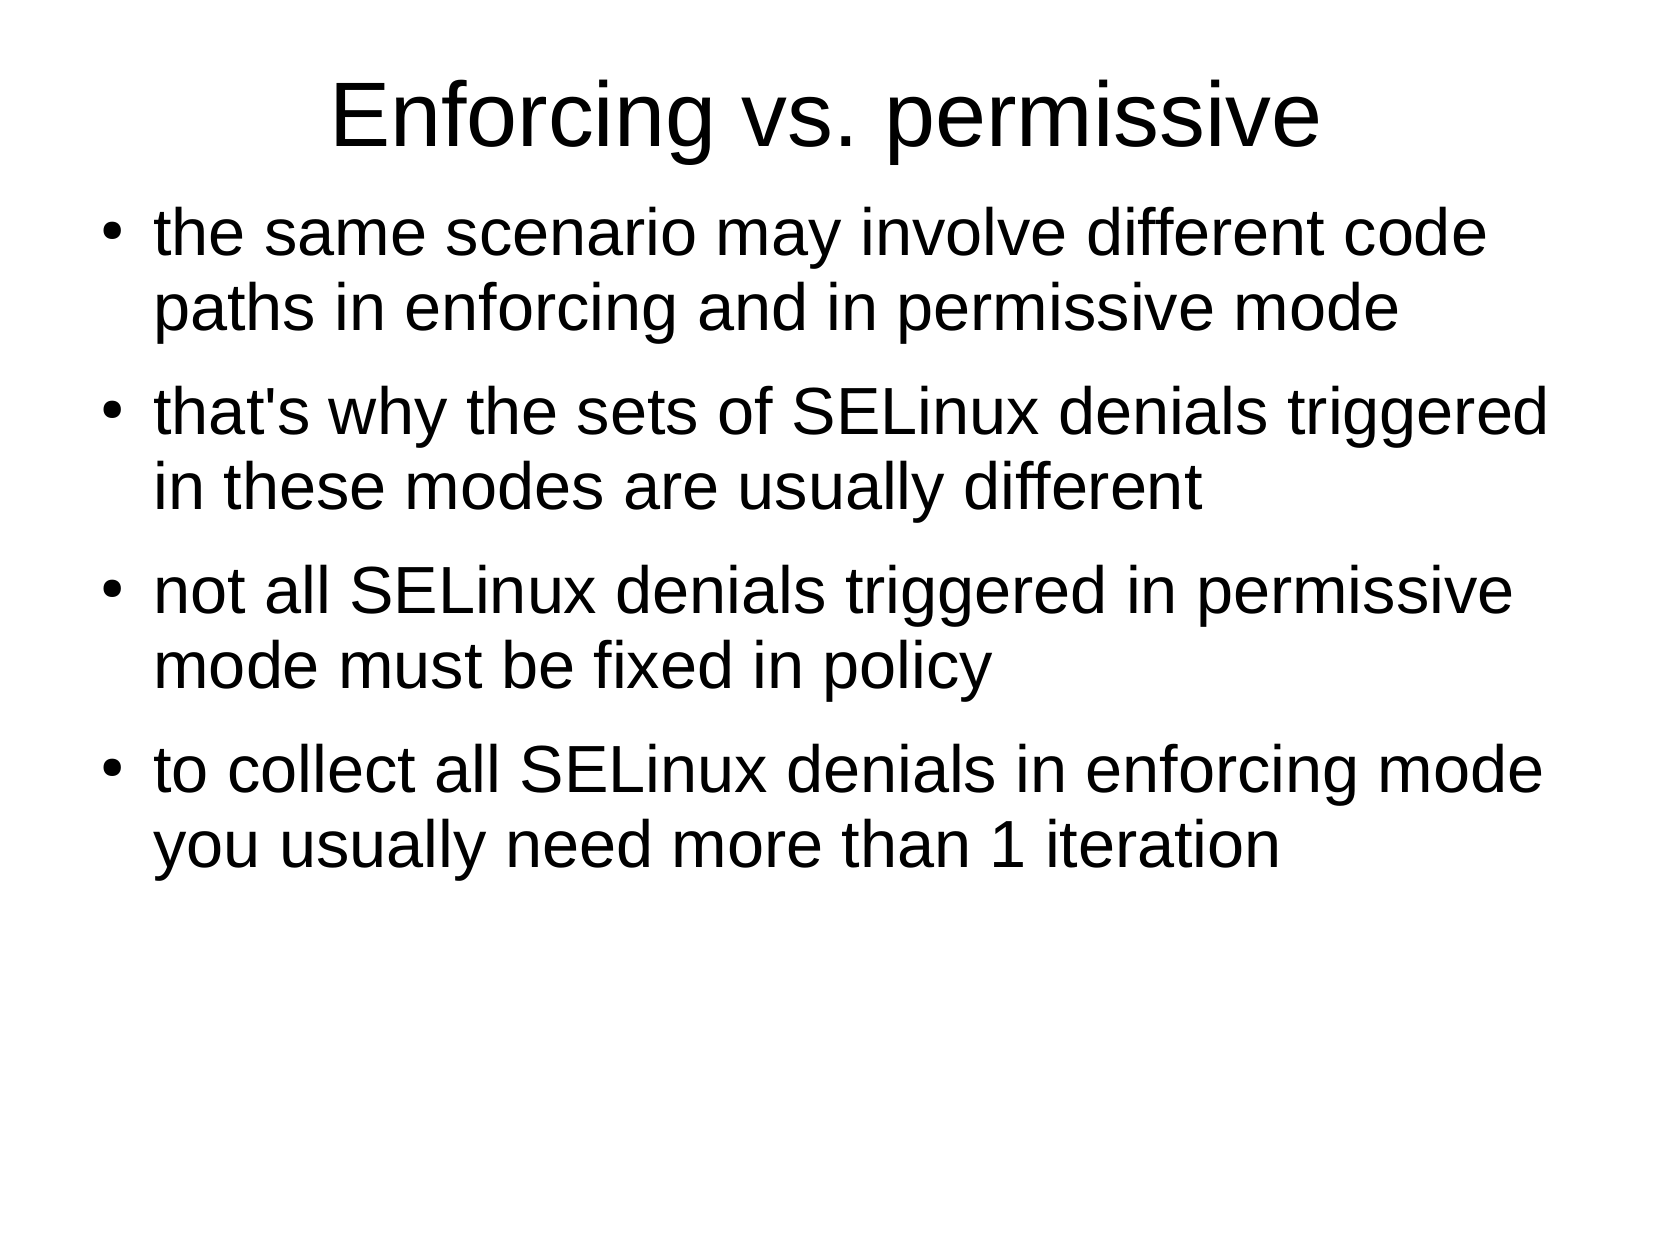

# Enforcing vs. permissive
the same scenario may involve different code paths in enforcing and in permissive mode
that's why the sets of SELinux denials triggered in these modes are usually different
not all SELinux denials triggered in permissive mode must be fixed in policy
to collect all SELinux denials in enforcing mode you usually need more than 1 iteration